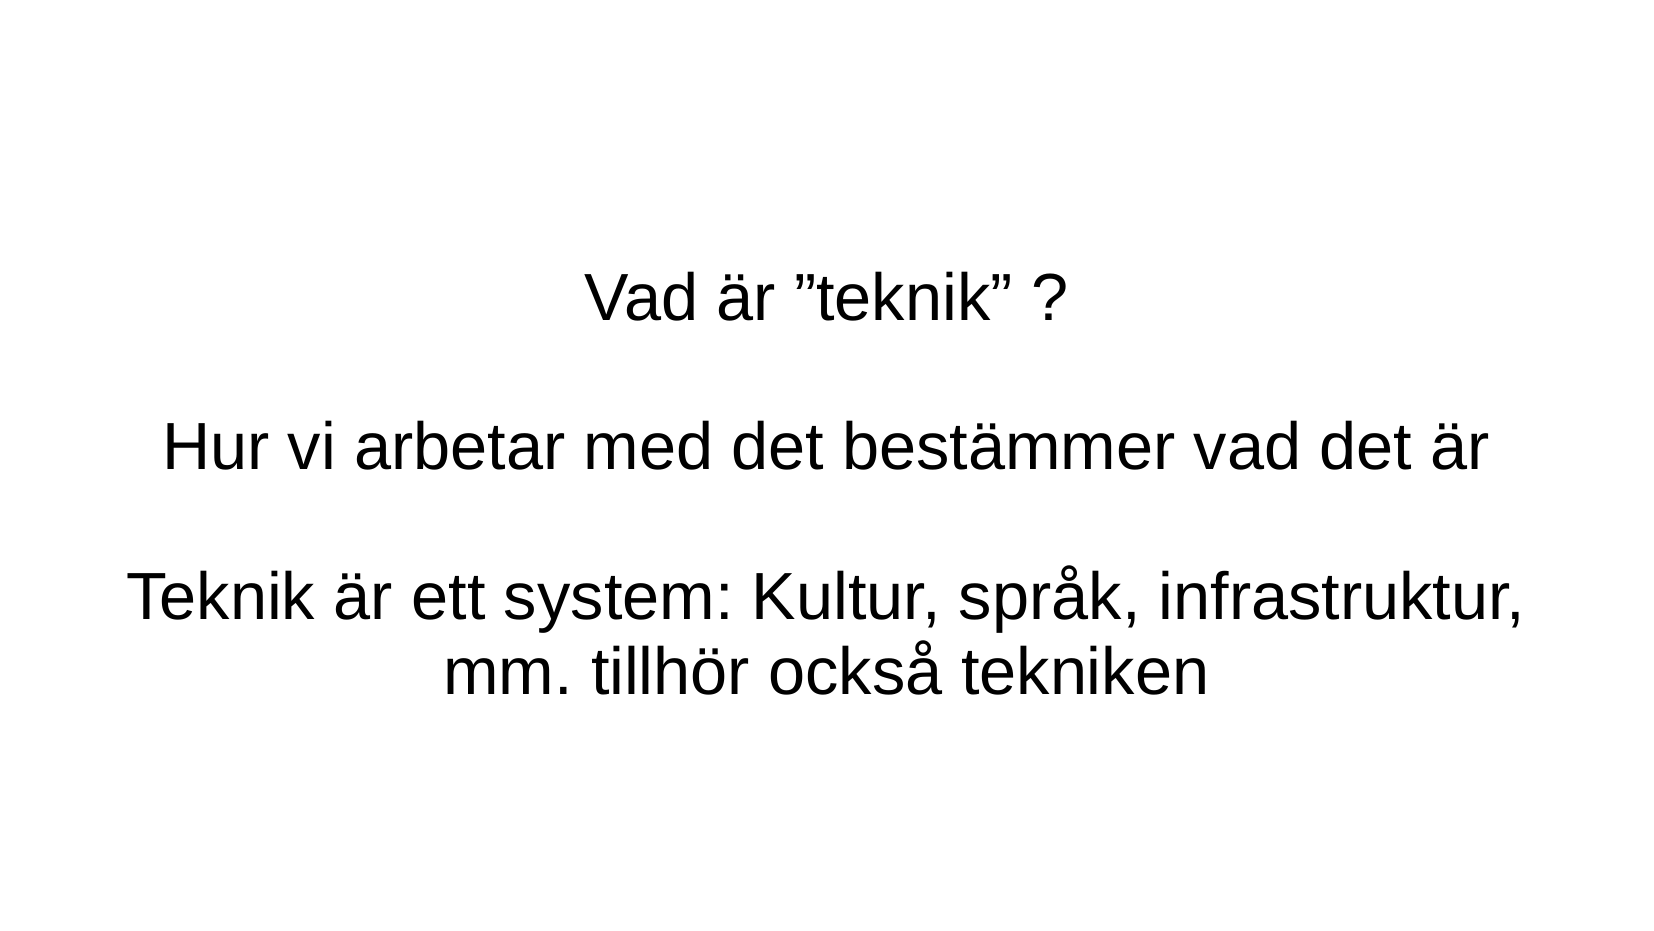

# Vad är ”teknik” ?
Hur vi arbetar med det bestämmer vad det är
Teknik är ett system: Kultur, språk, infrastruktur, mm. tillhör också tekniken